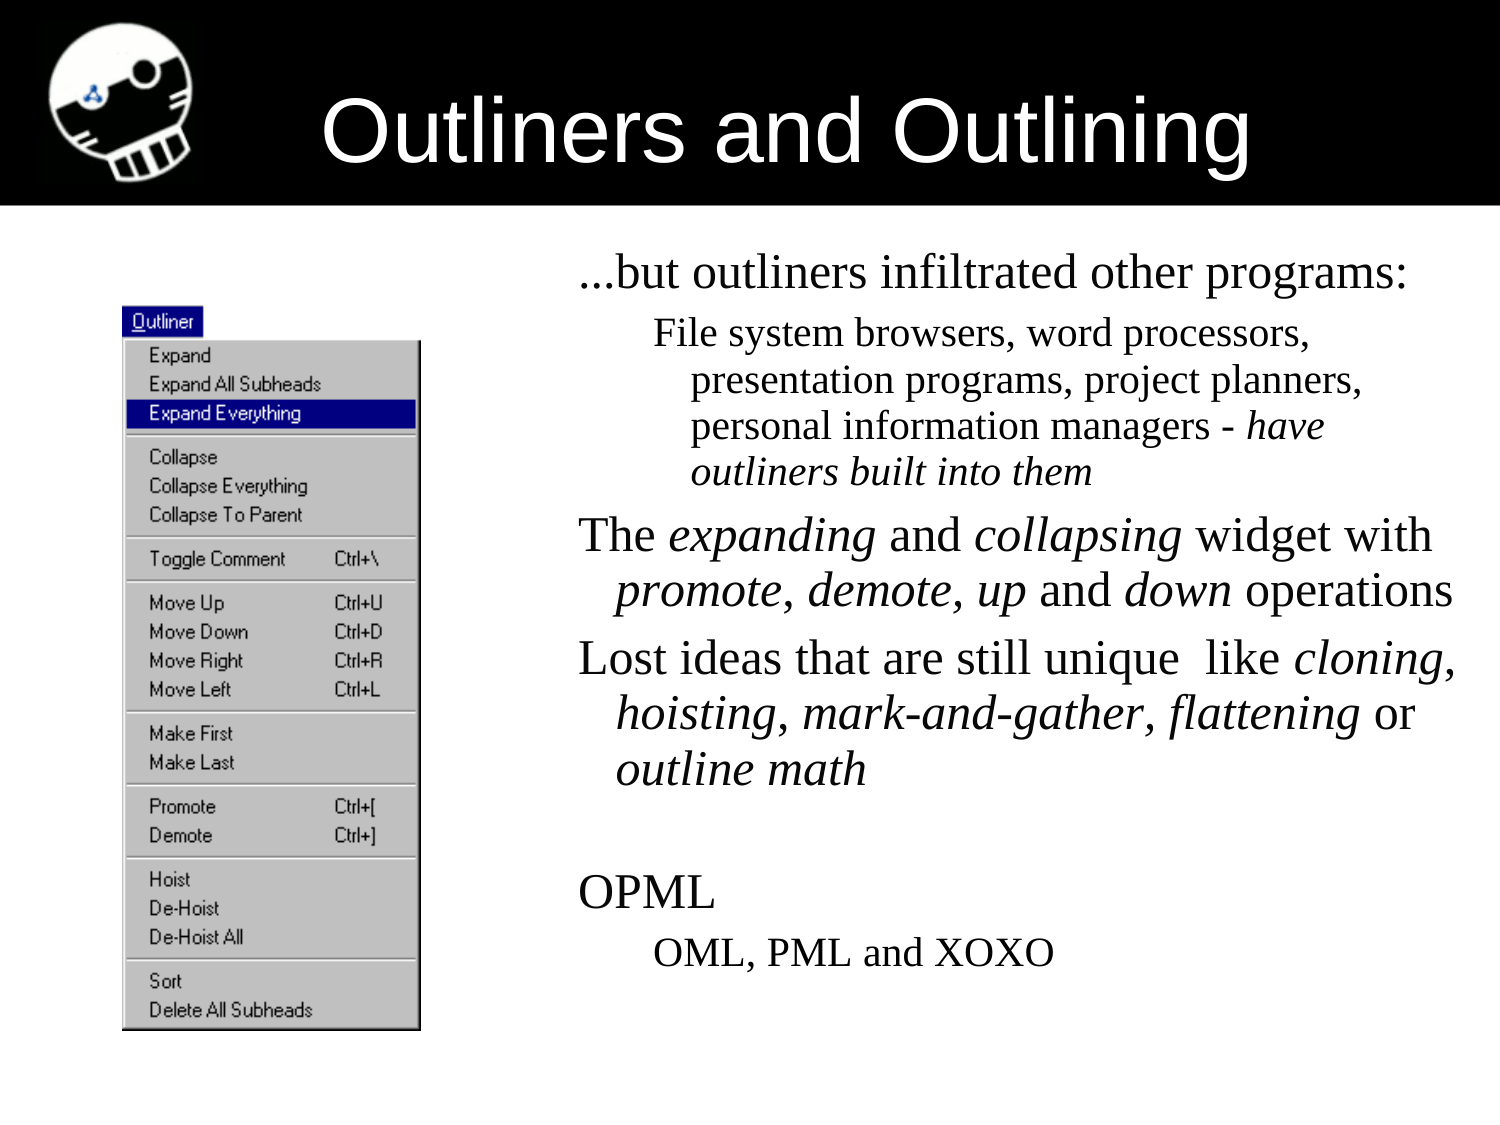

# Outliners and Outlining
...but outliners infiltrated other programs:
File system browsers, word processors, presentation programs, project planners, personal information managers - have outliners built into them
The expanding and collapsing widget with promote, demote, up and down operations
Lost ideas that are still unique like cloning, hoisting, mark-and-gather, flattening or outline math
OPML
OML, PML and XOXO
8